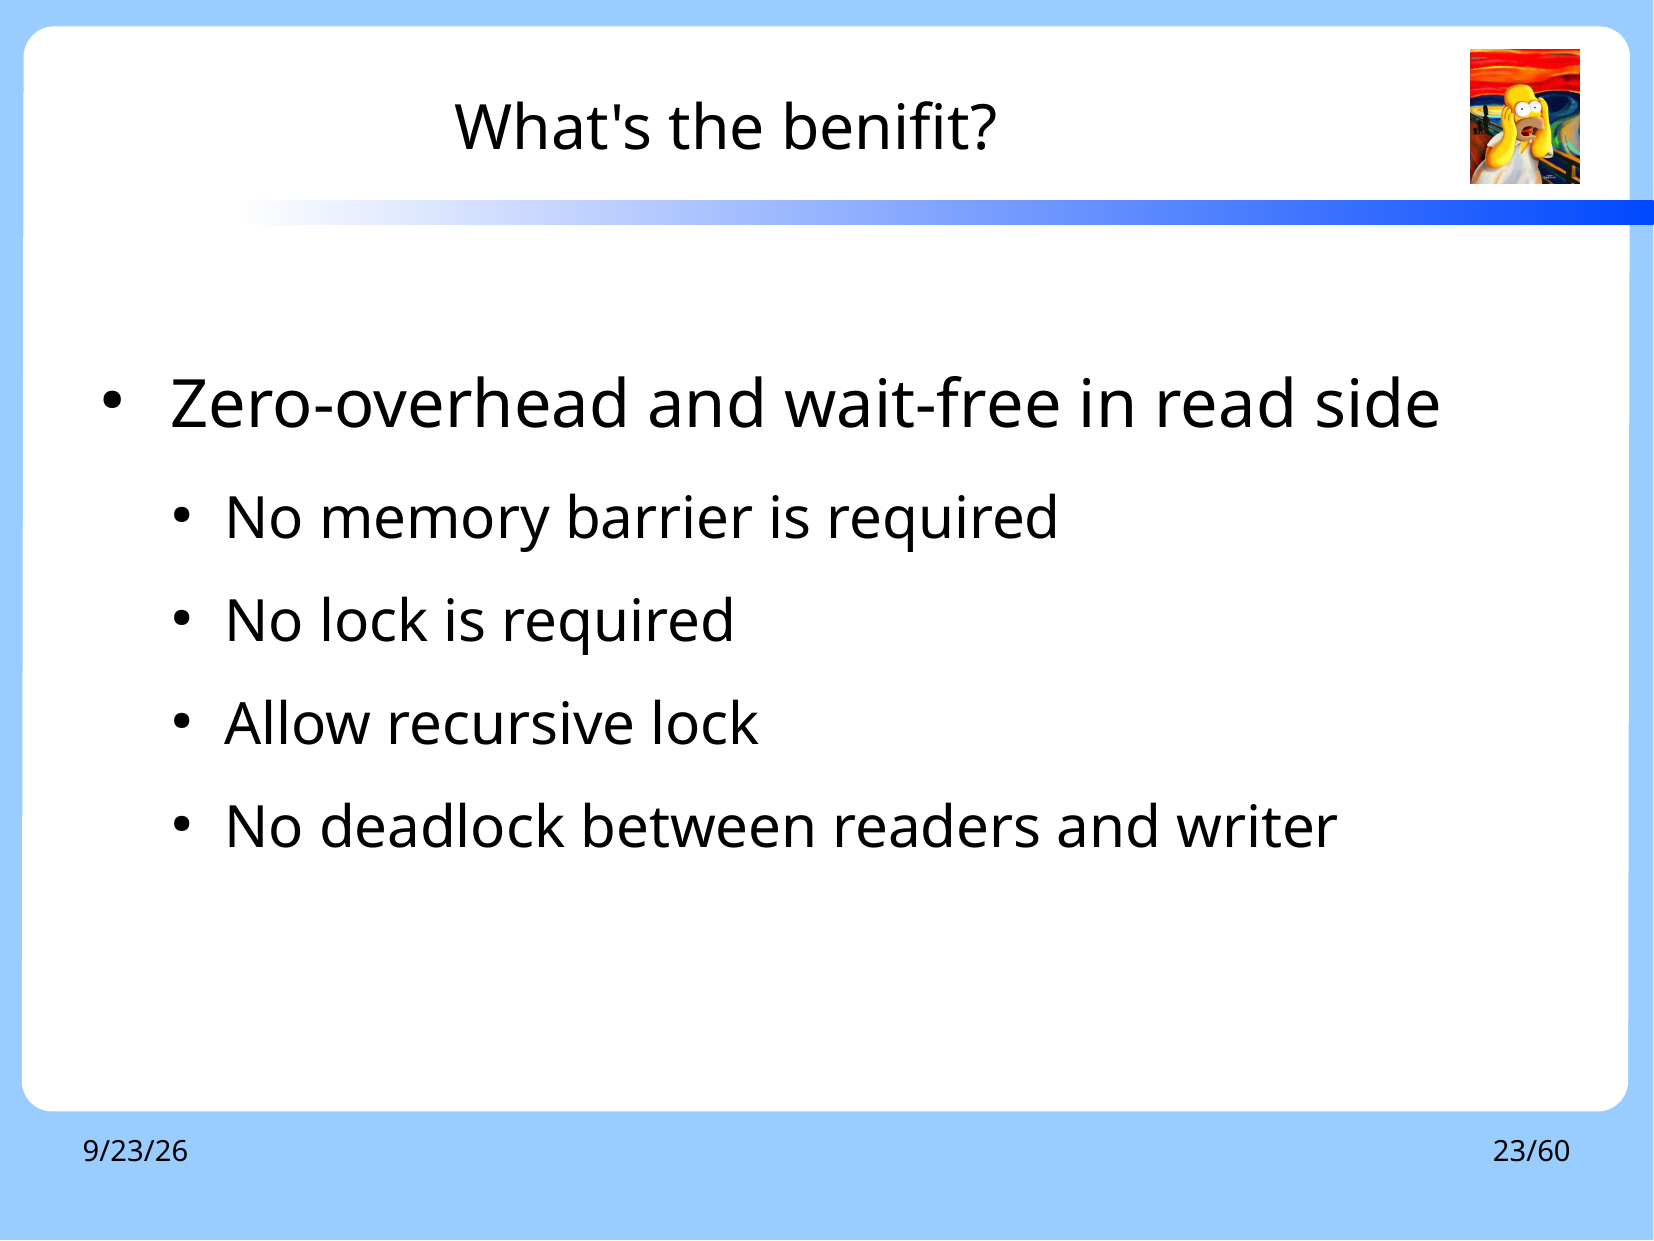

# What's the benifit?
 Zero-overhead and wait-free in read side
No memory barrier is required
No lock is required
Allow recursive lock
No deadlock between readers and writer
23